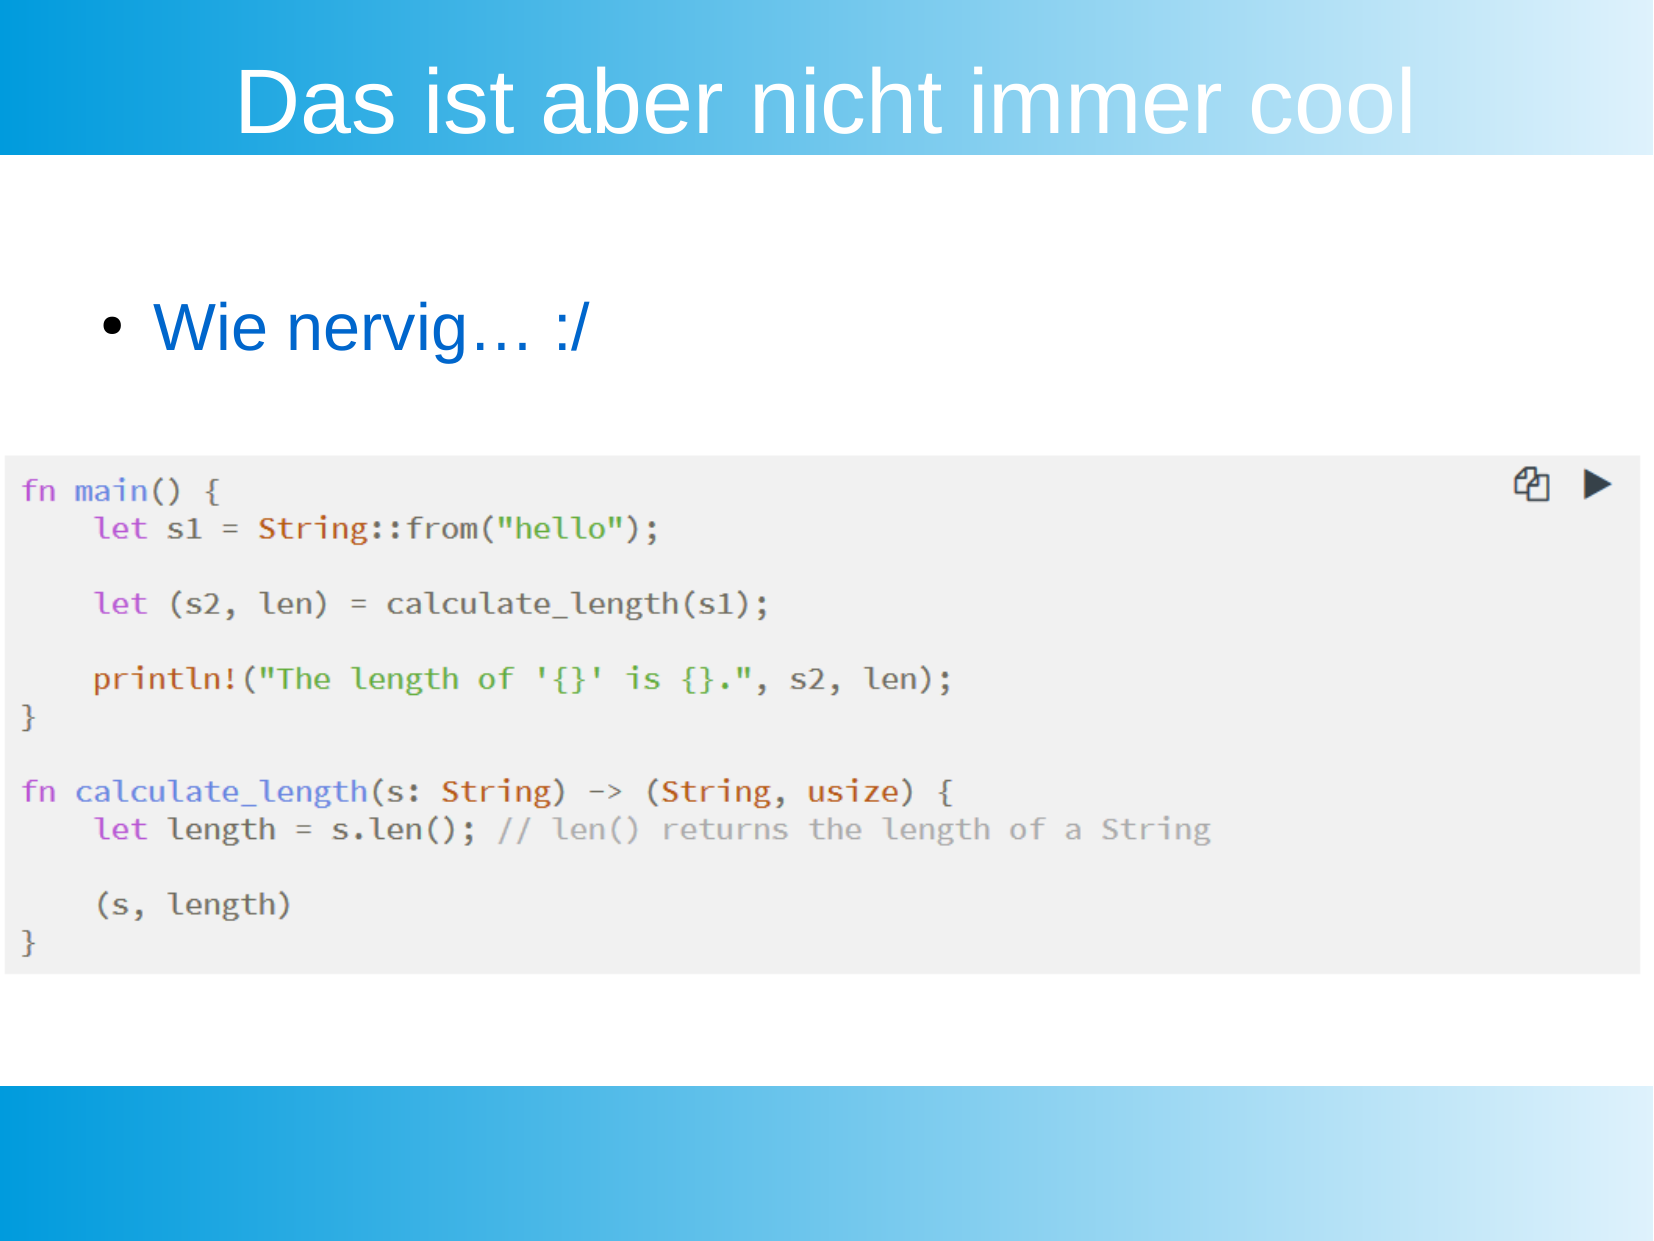

# Das ist aber nicht immer cool
Wie nervig… :/